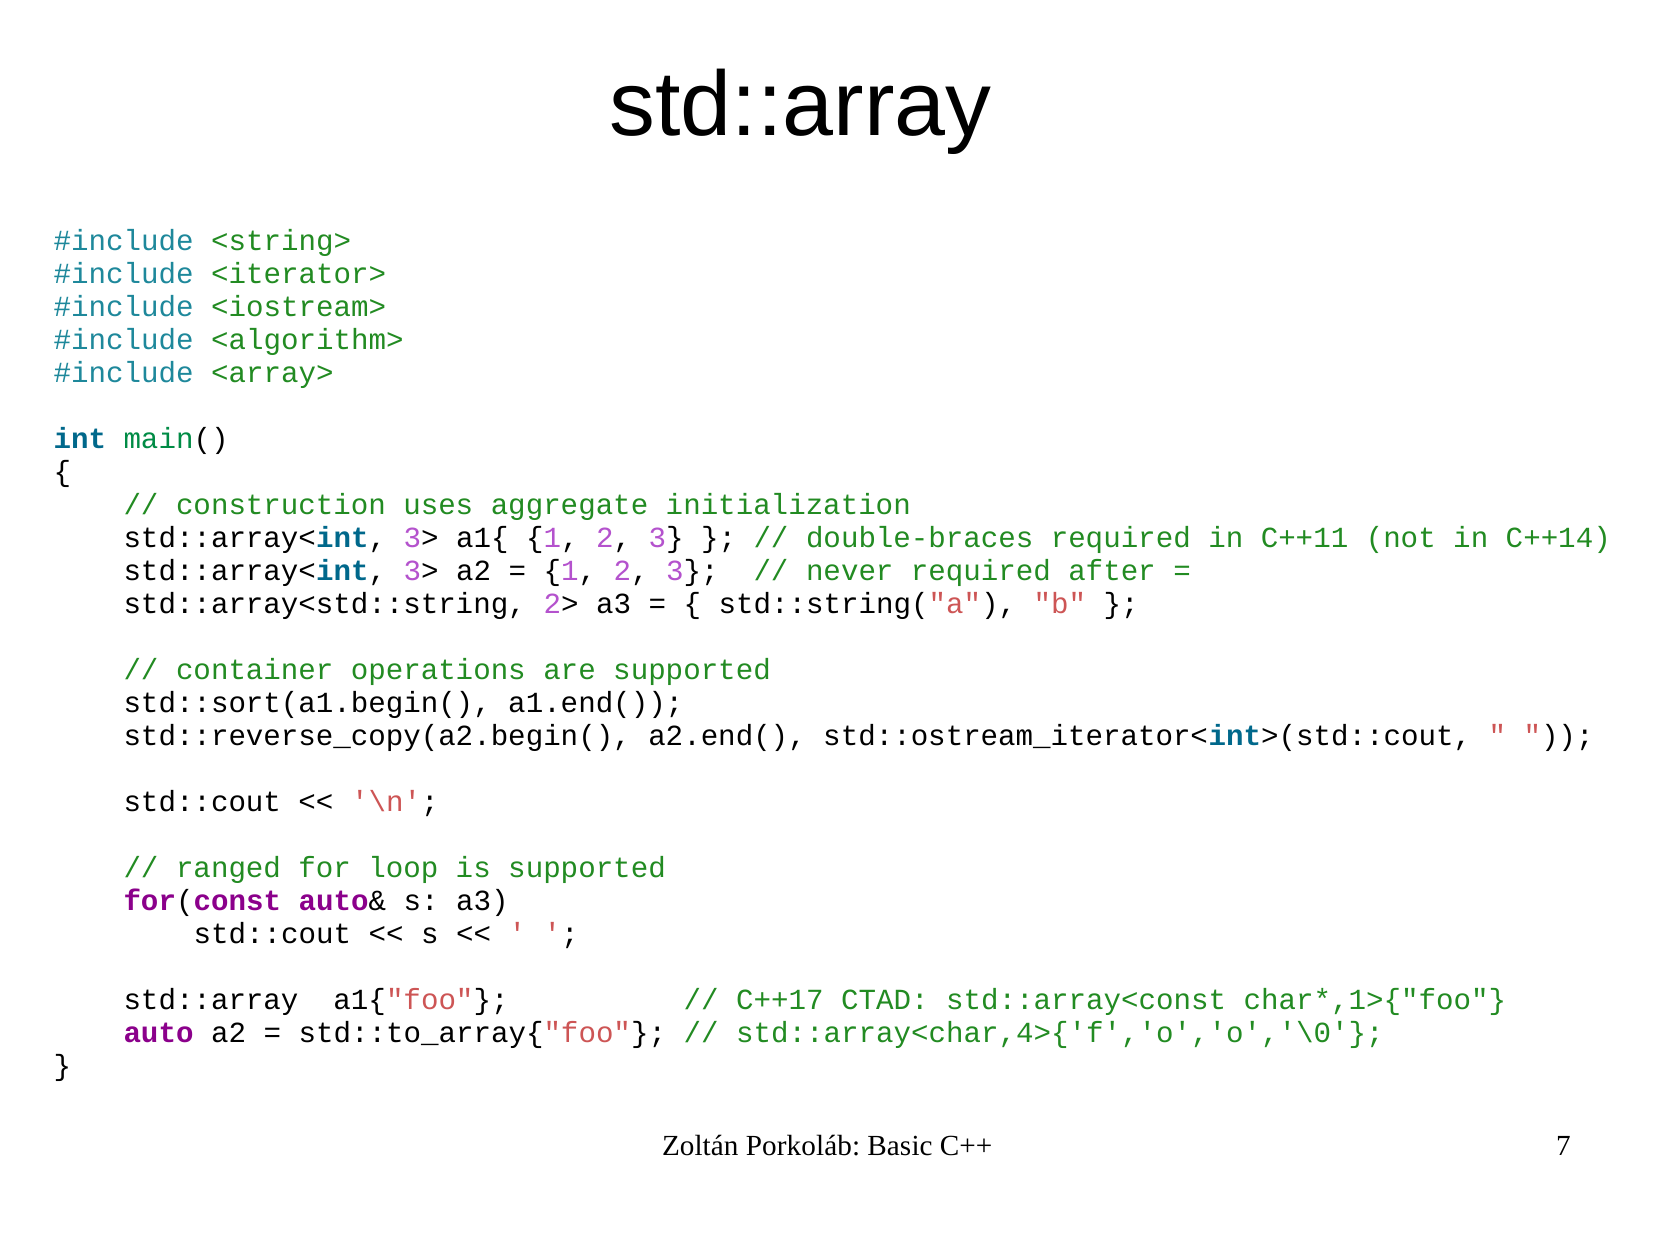

# std::array
#include <string>
#include <iterator>
#include <iostream>
#include <algorithm>
#include <array>
int main()
{
 // construction uses aggregate initialization
 std::array<int, 3> a1{ {1, 2, 3} }; // double-braces required in C++11 (not in C++14)
 std::array<int, 3> a2 = {1, 2, 3}; // never required after =
 std::array<std::string, 2> a3 = { std::string("a"), "b" };
 // container operations are supported
 std::sort(a1.begin(), a1.end());
 std::reverse_copy(a2.begin(), a2.end(), std::ostream_iterator<int>(std::cout, " "));
 std::cout << '\n';
 // ranged for loop is supported
 for(const auto& s: a3)
 std::cout << s << ' ';
 std::array a1{"foo"}; // C++17 CTAD: std::array<const char*,1>{"foo"}
 auto a2 = std::to_array{"foo"}; // std::array<char,4>{'f','o','o','\0'};
}
Zoltán Porkoláb: Basic C++
7